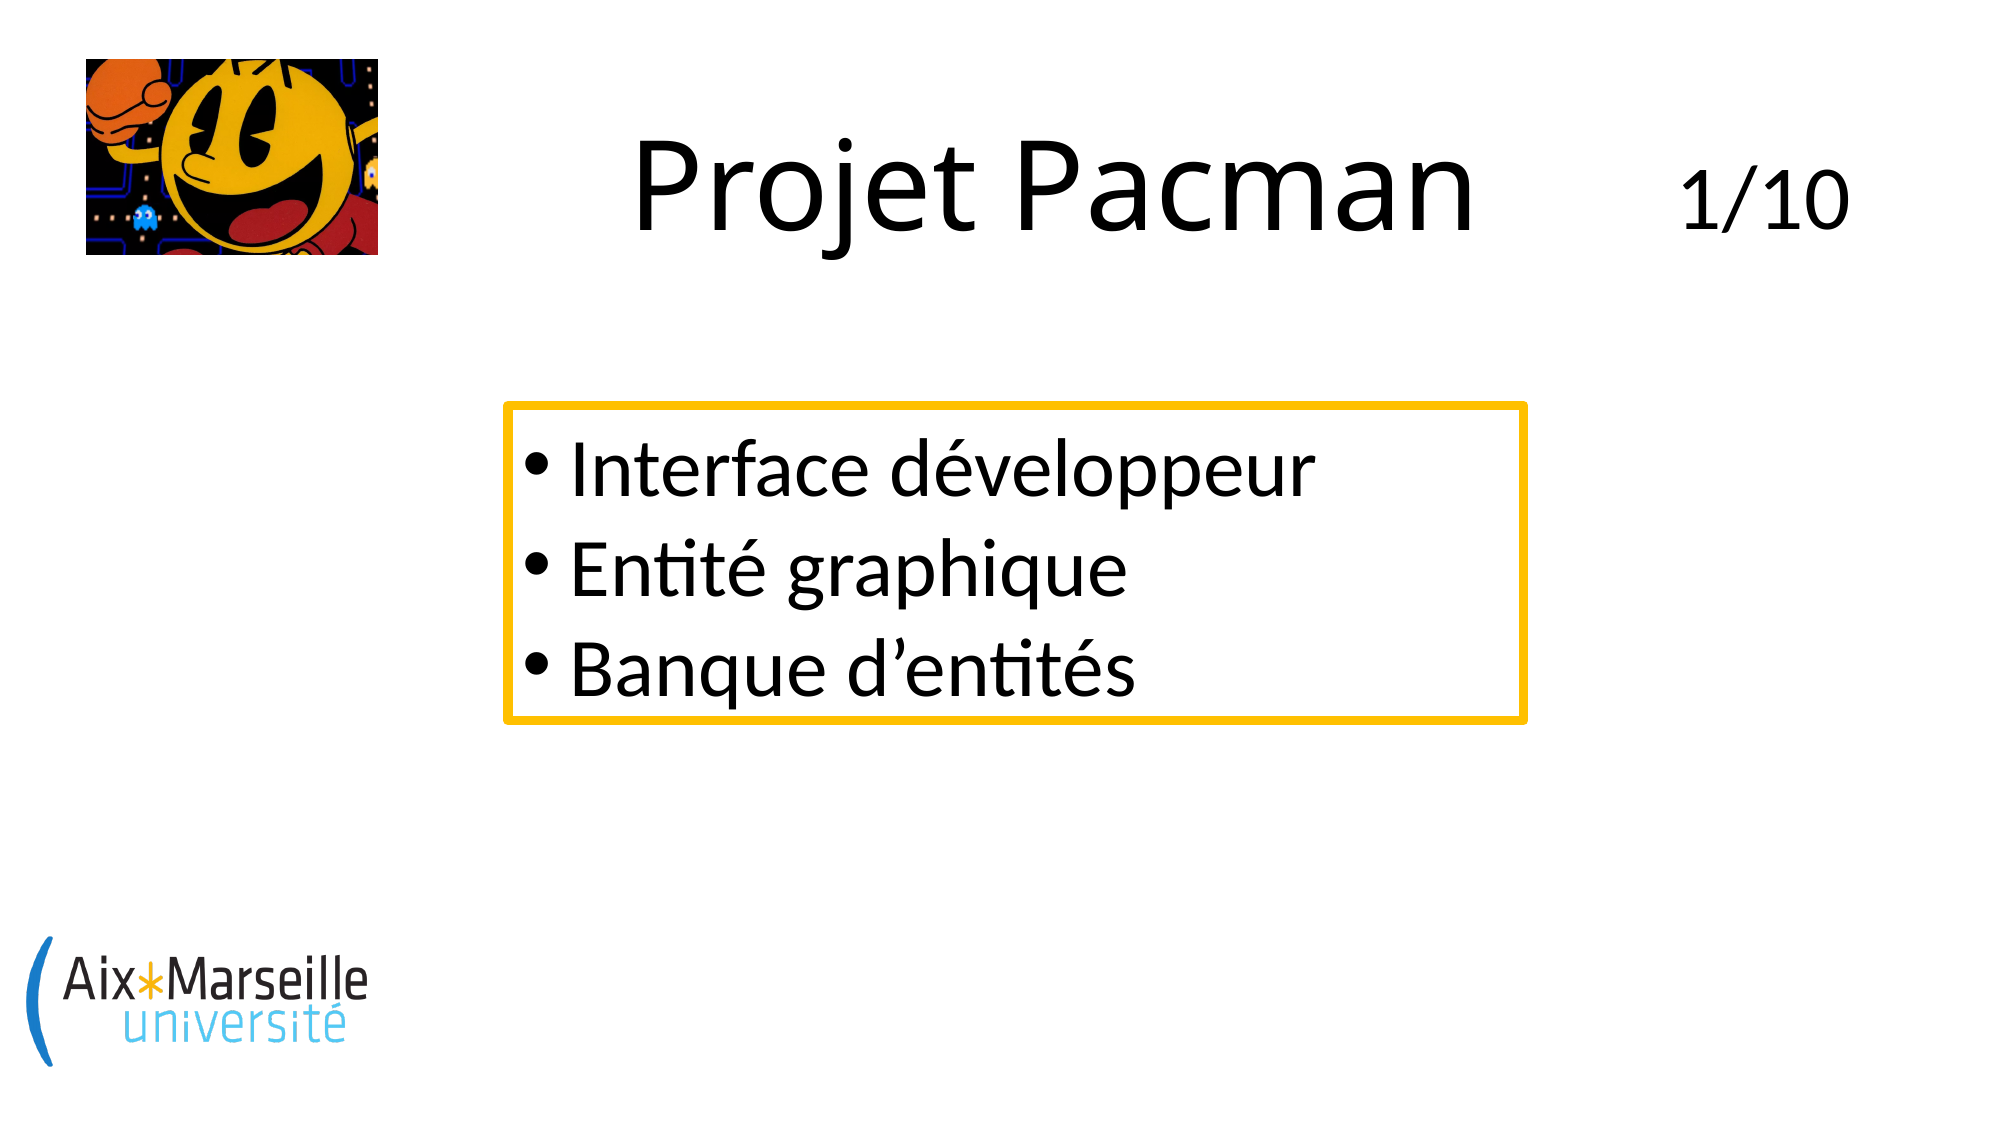

# Projet Pacman
1/10
Interface développeur
Entité graphique
Banque d’entités